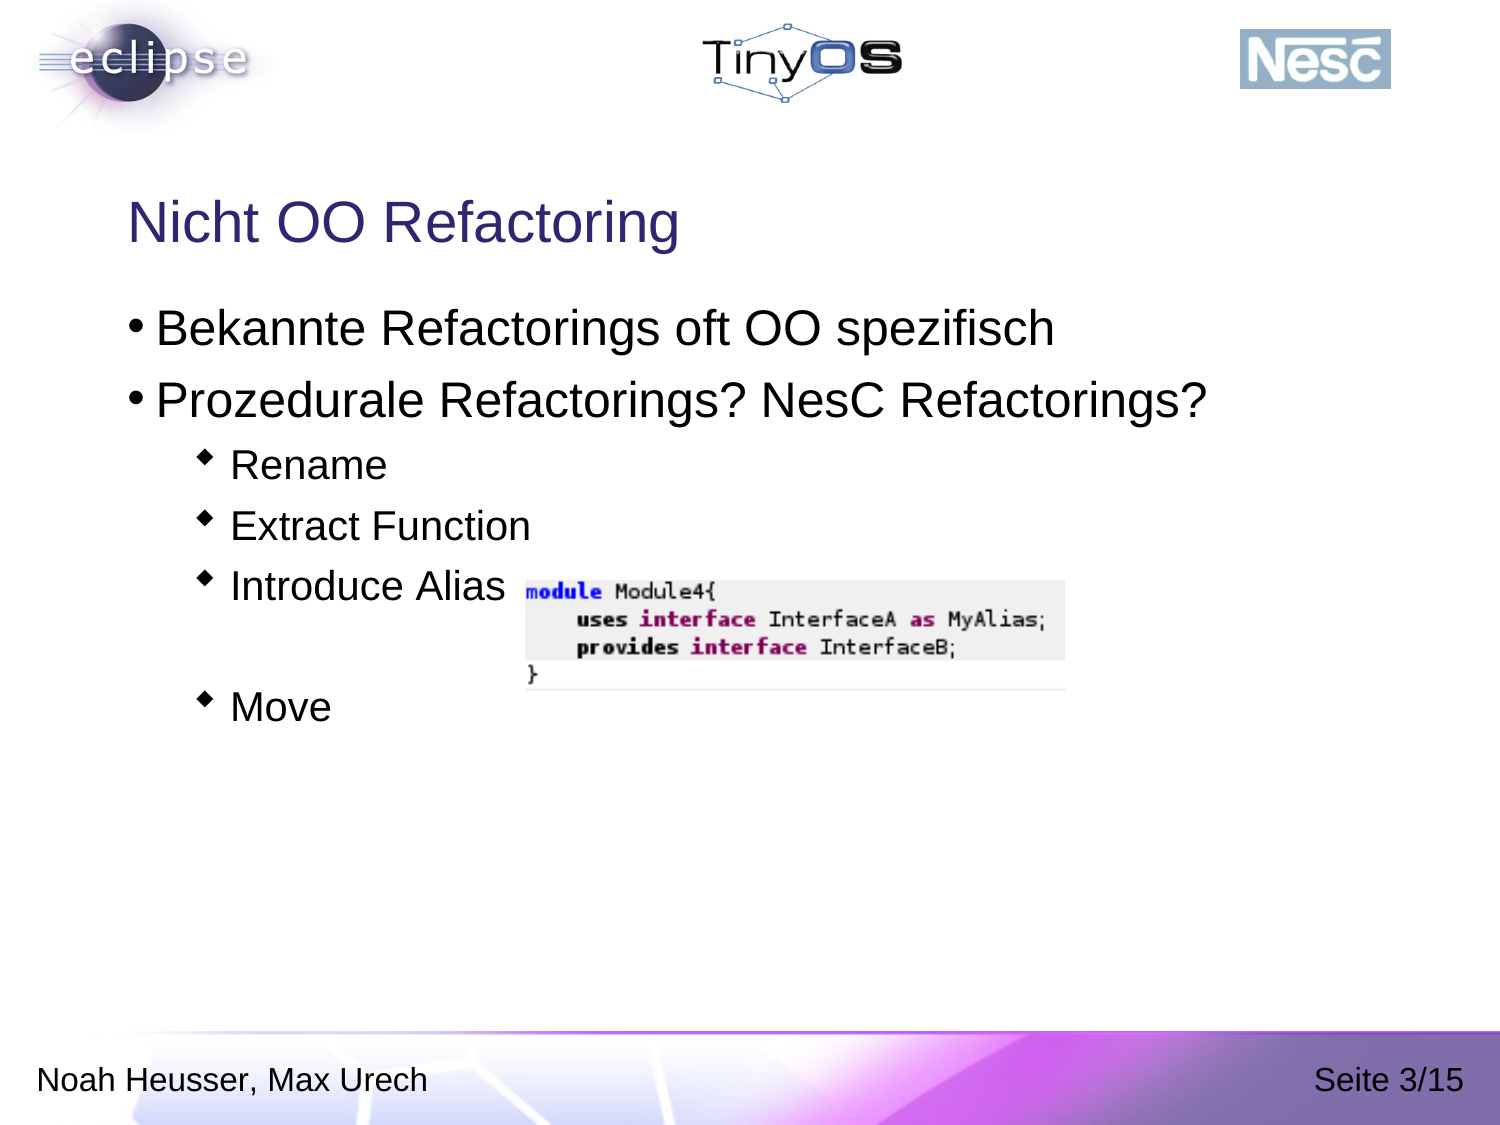

# Nicht OO Refactoring
Bekannte Refactorings oft OO spezifisch
Prozedurale Refactorings? NesC Refactorings?
Rename
Extract Function
Introduce Alias
Move